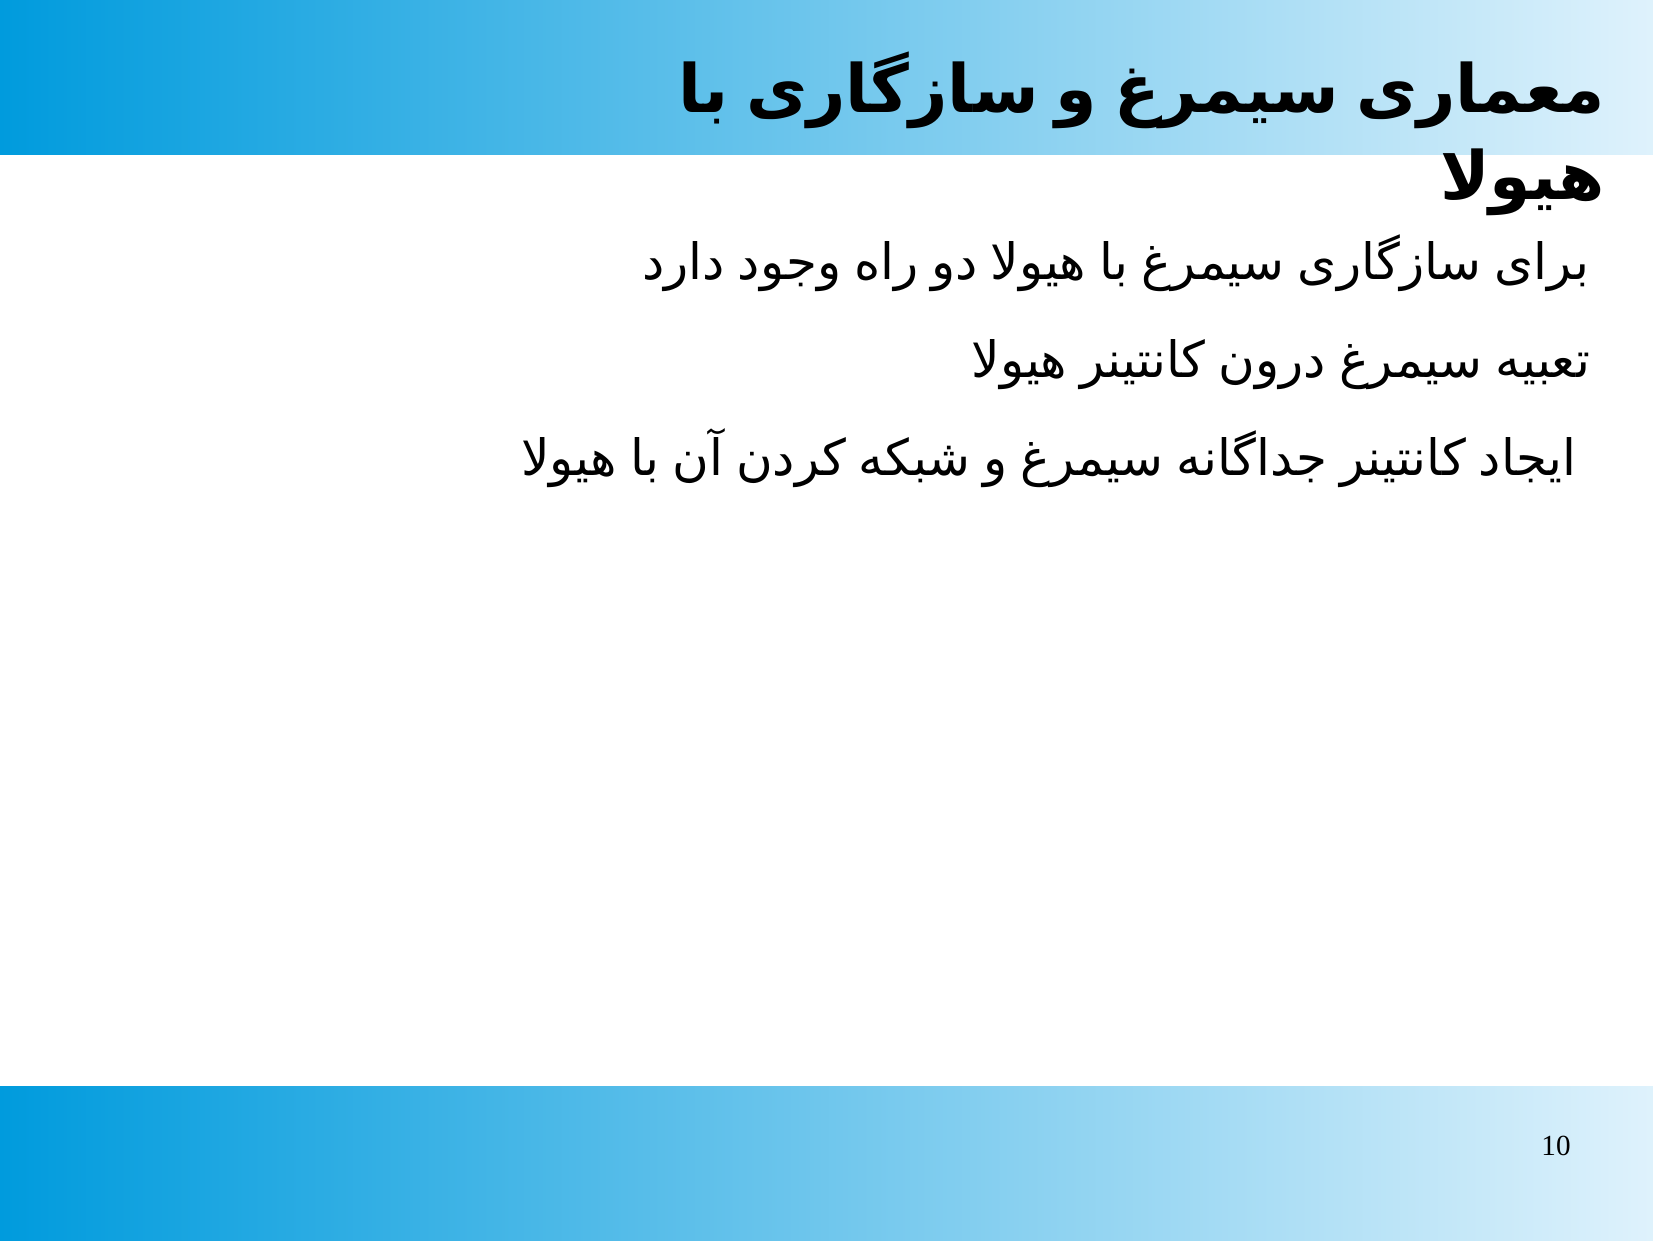

معماری سیمرغ و سازگاری با هیولا
برای سازگاری سیمرغ با هیولا دو راه وجود دارد
تعبیه سیمرغ درون کانتینر هیولا
ایجاد کانتینر جداگانه سیمرغ و شبکه کردن آن با هیولا
10